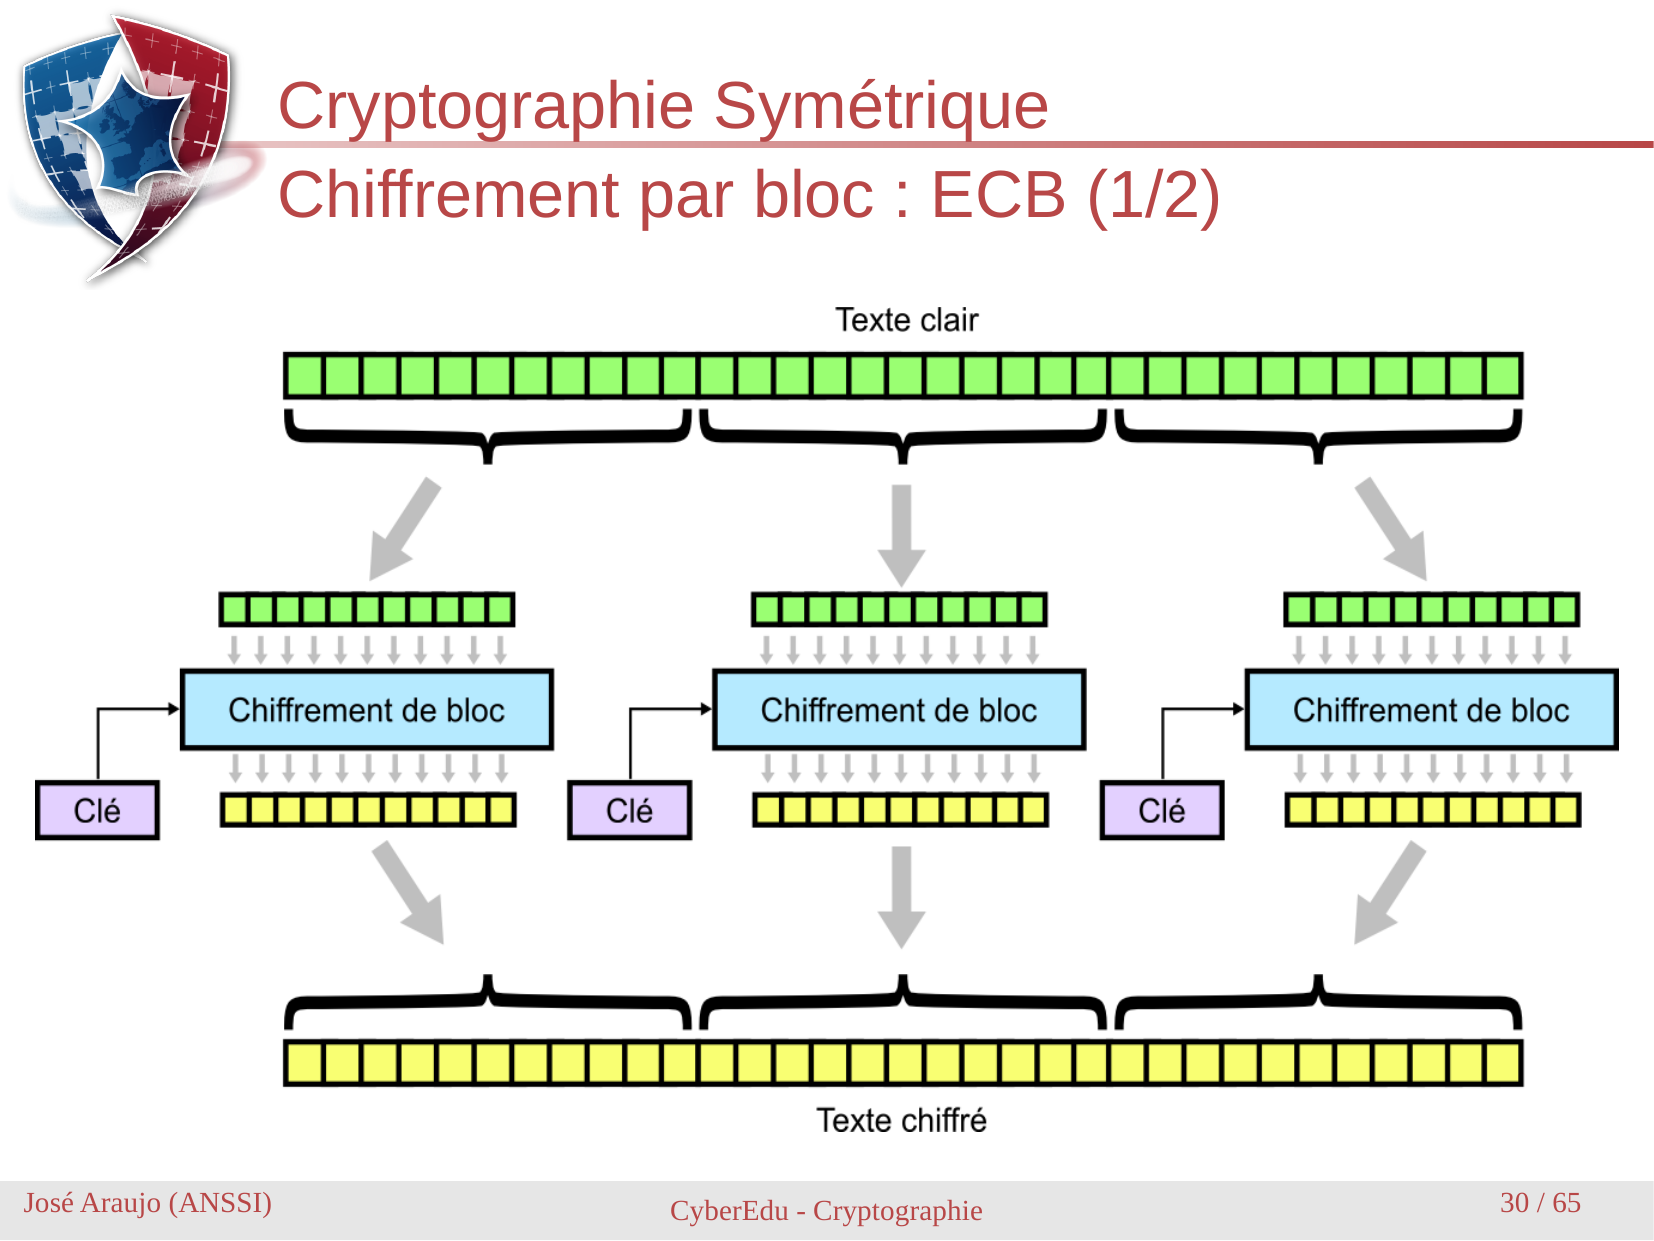

# Cryptographie Symétrique Chiffrement par bloc : ECB (1/2)